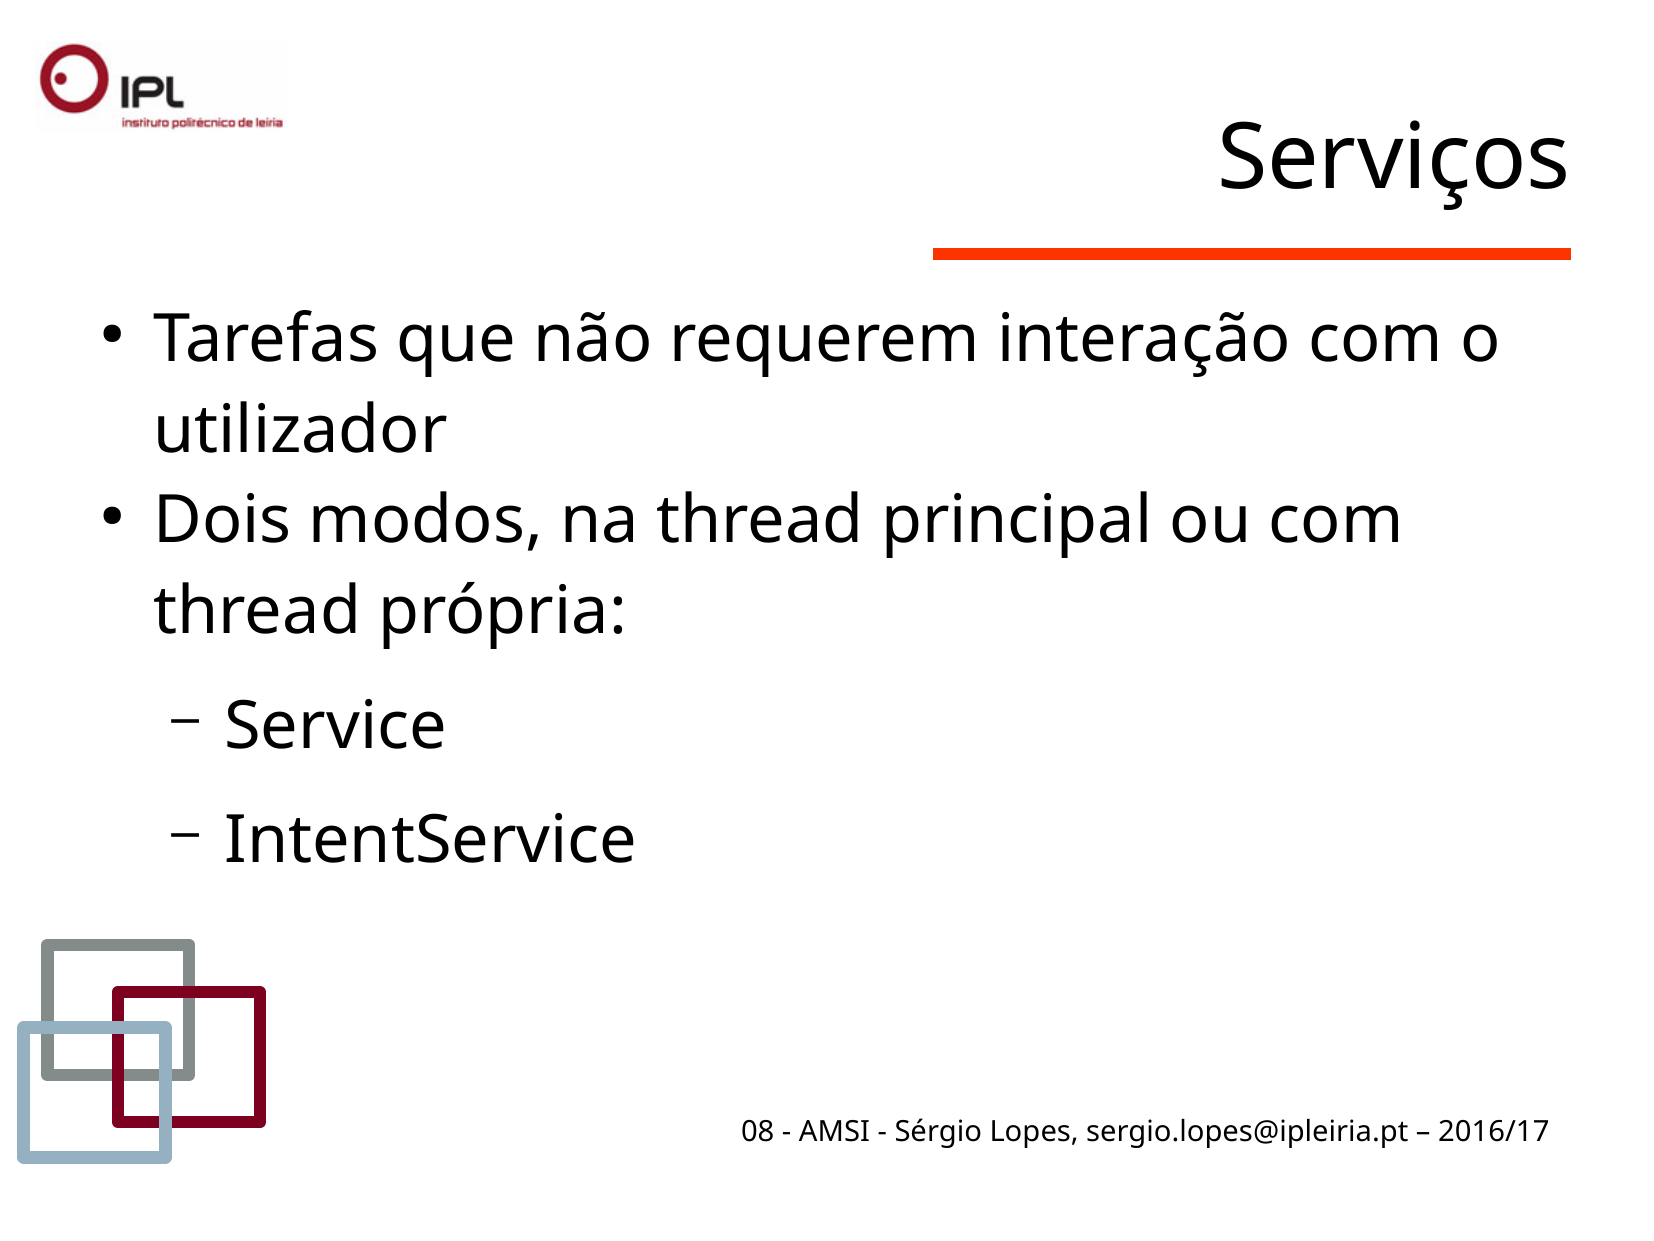

# Serviços
Tarefas que não requerem interação com o utilizador
Dois modos, na thread principal ou com thread própria:
Service
IntentService
08 - AMSI - Sérgio Lopes, sergio.lopes@ipleiria.pt – 2016/17